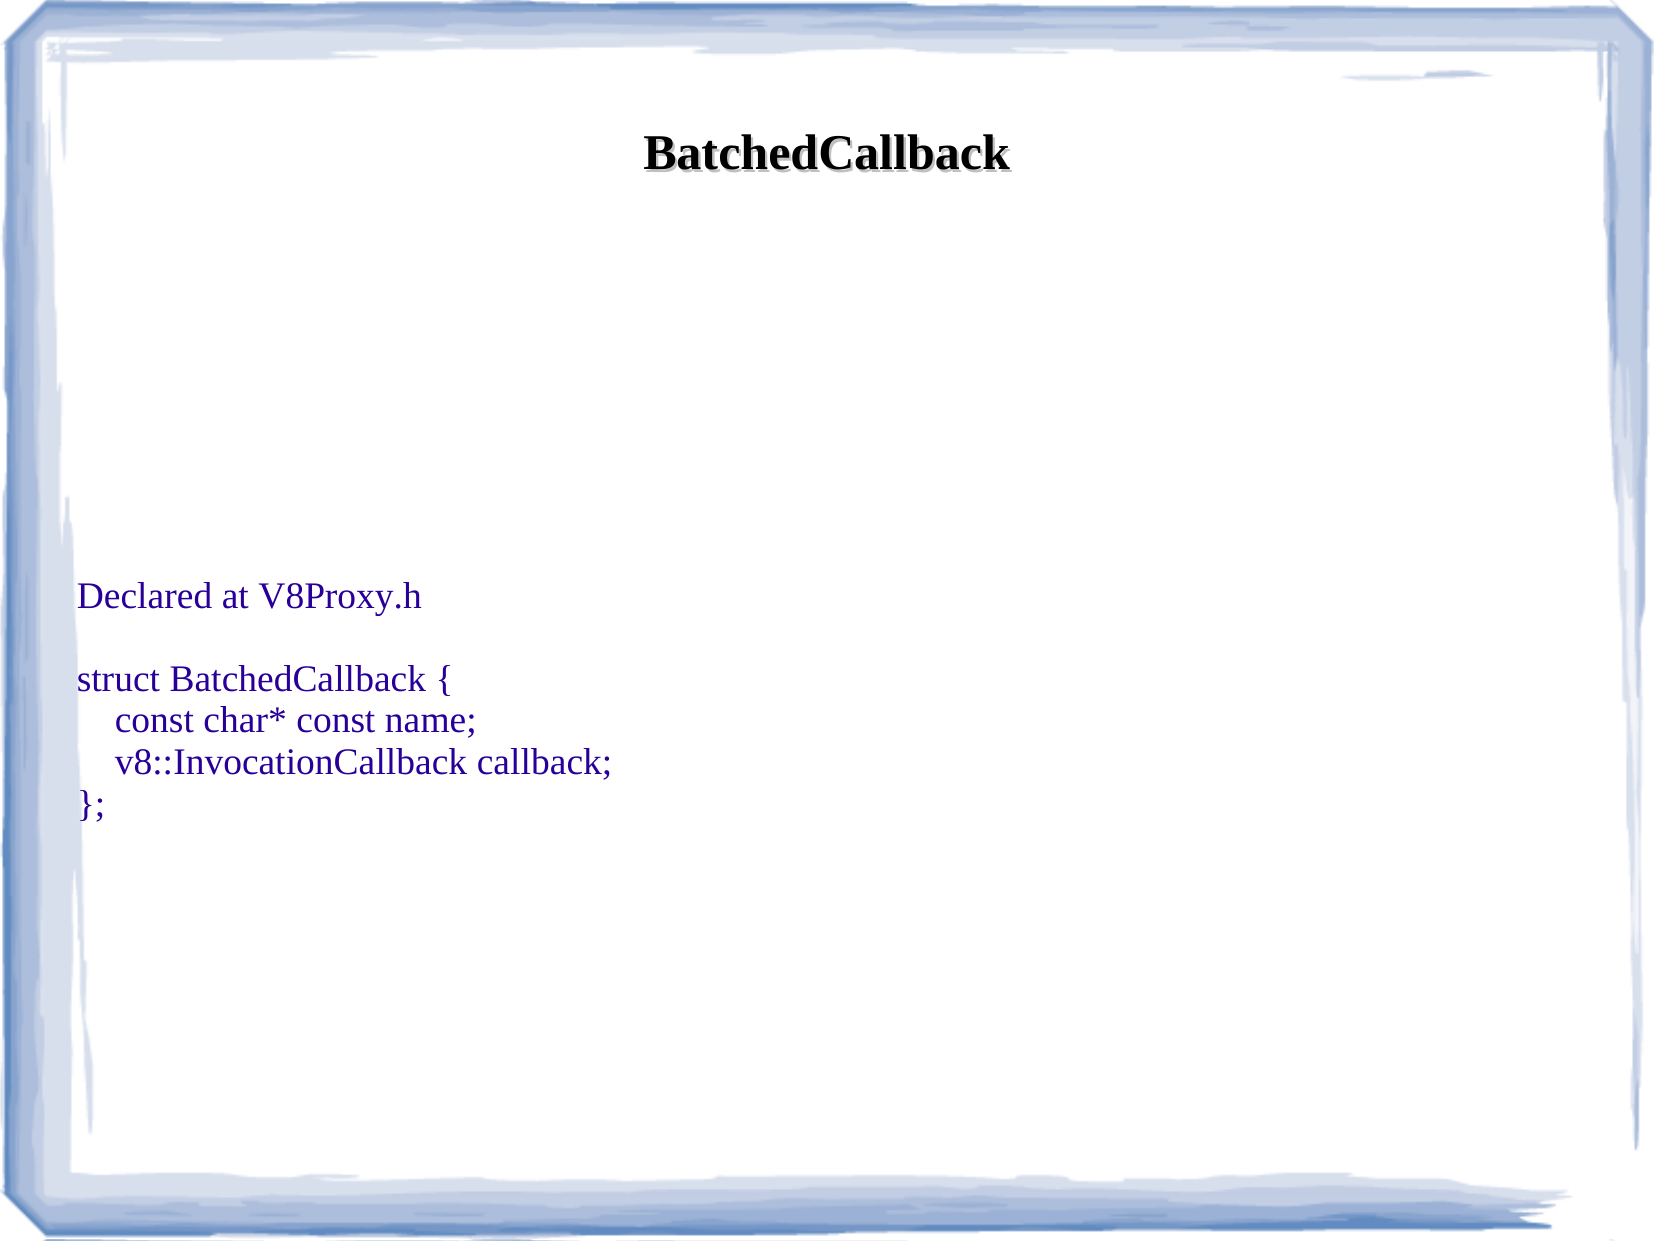

# BatchedCallback
Declared at V8Proxy.h
struct BatchedCallback {
 const char* const name;
 v8::InvocationCallback callback;
};